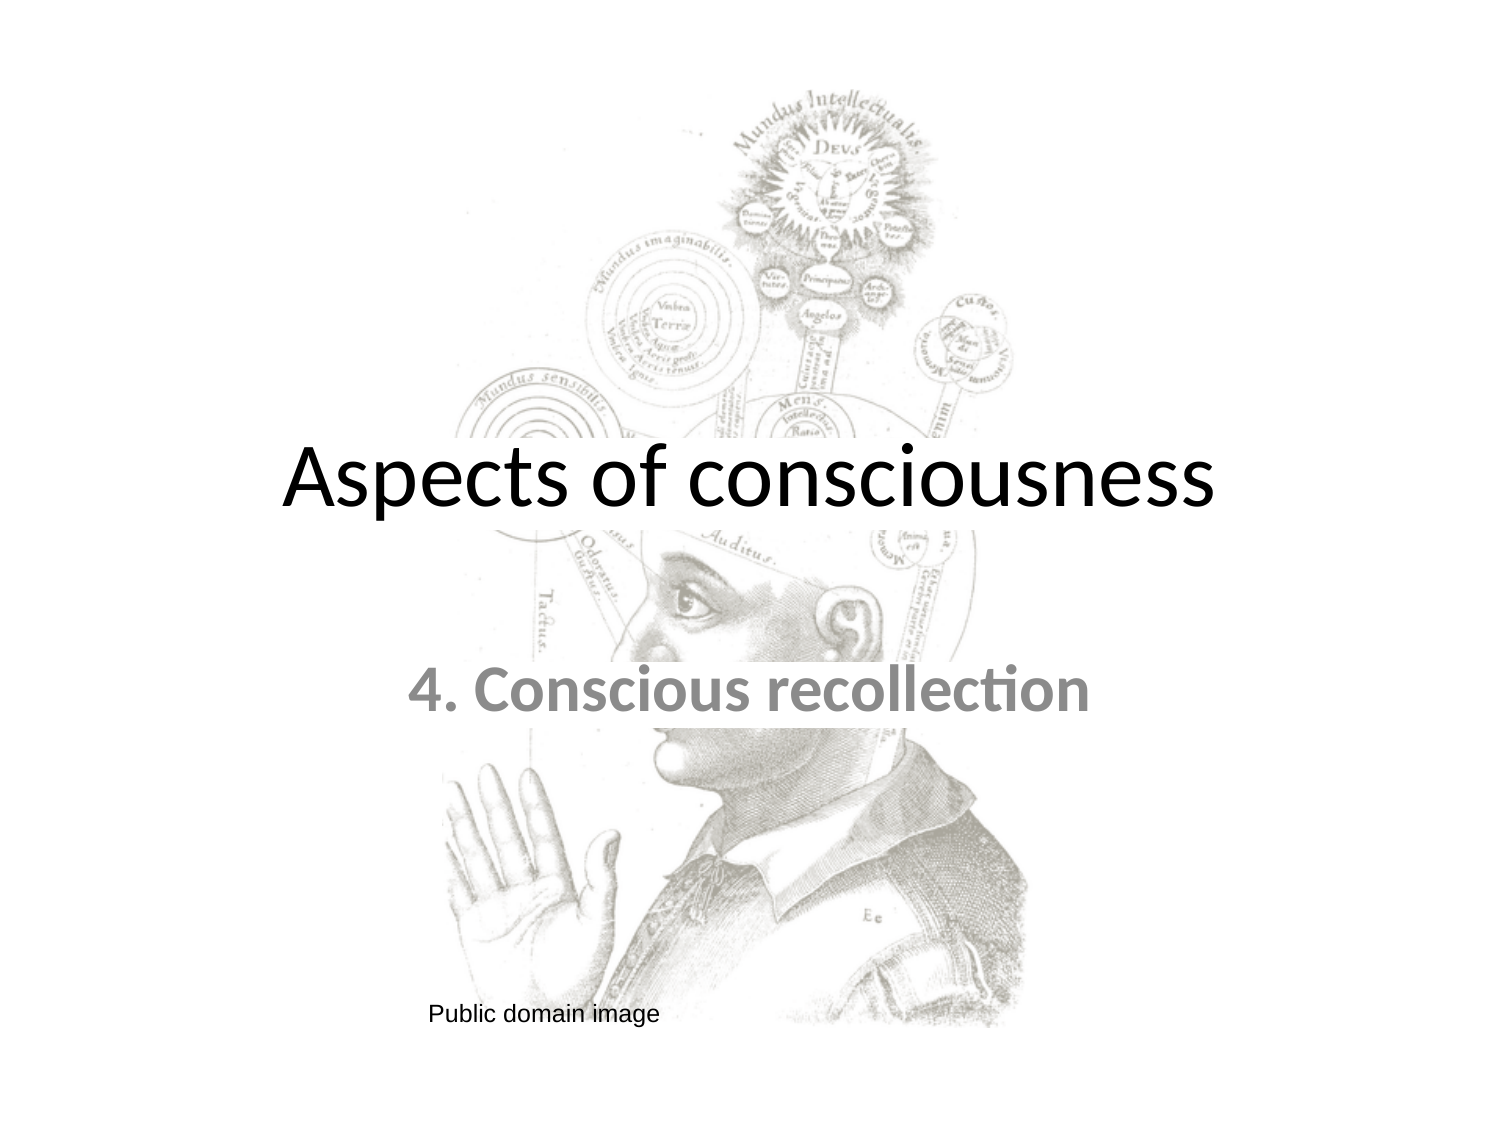

# Aspects of consciousness
4. Conscious recollection
Public domain image